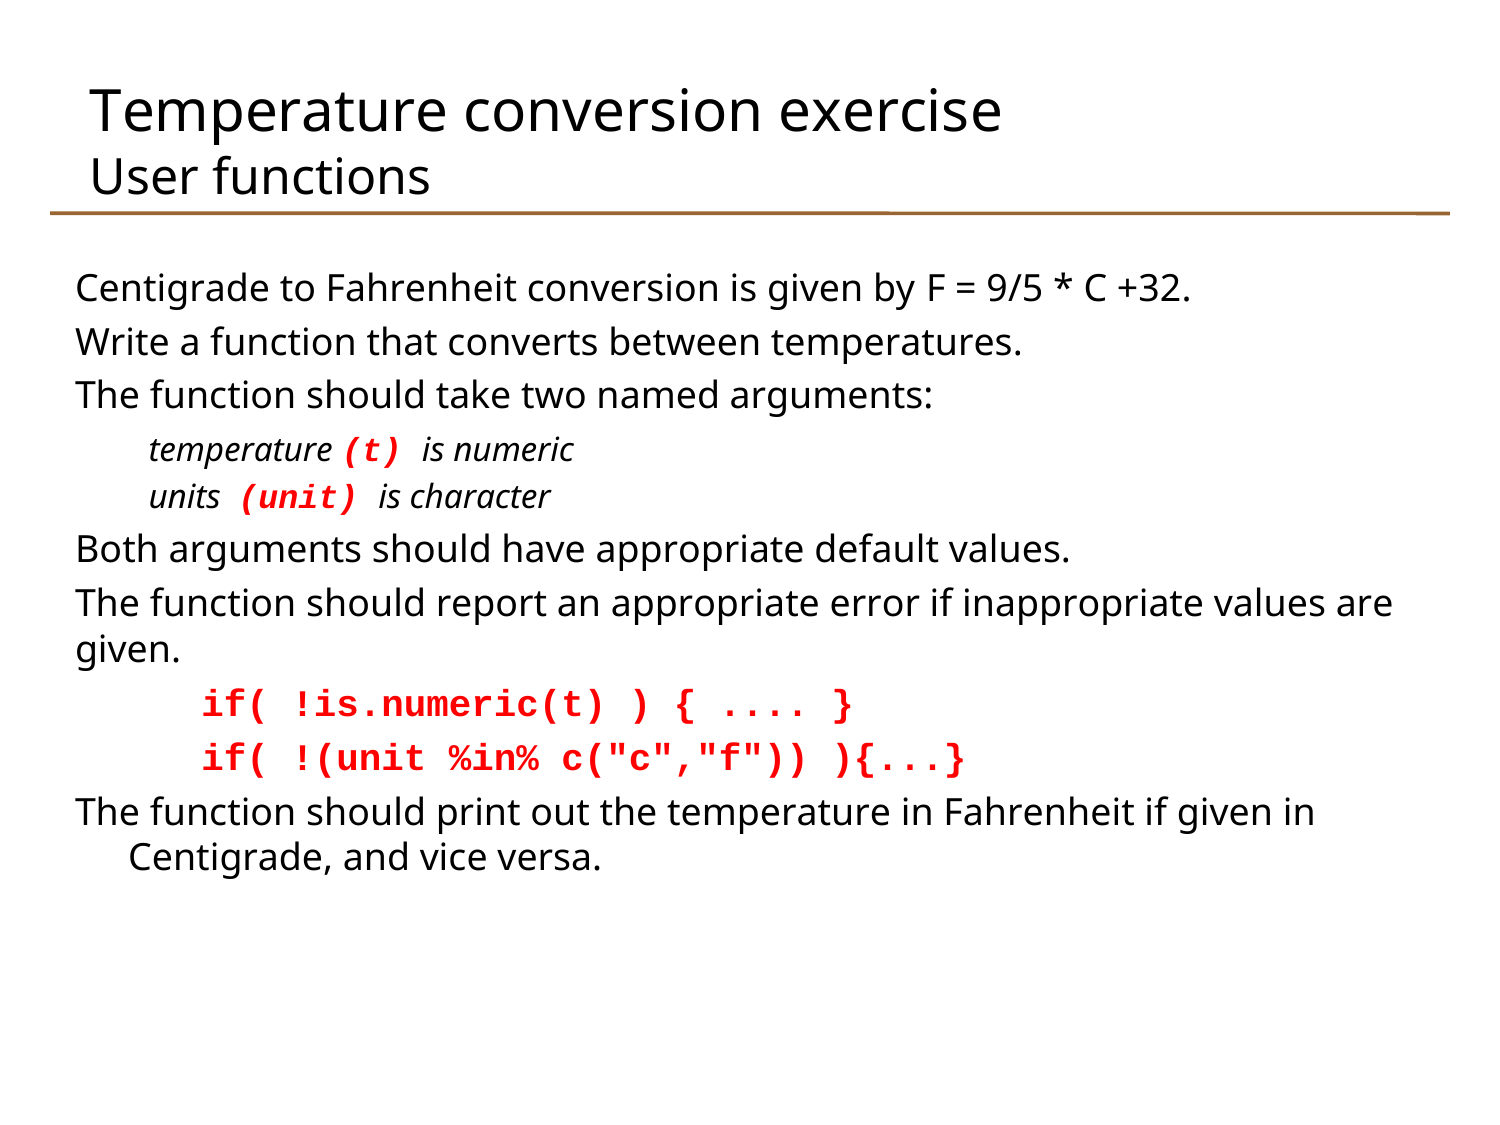

Temperature conversion exercise
User functions
Centigrade to Fahrenheit conversion is given by F = 9/5 * C +32.
Write a function that converts between temperatures.
The function should take two named arguments:
	temperature (t) is numeric
	units (unit) is character
Both arguments should have appropriate default values.
The function should report an appropriate error if inappropriate values are given.
		if( !is.numeric(t) ) { .... }
		if( !(unit %in% c("c","f")) ){...}
The function should print out the temperature in Fahrenheit if given in Centigrade, and vice versa.